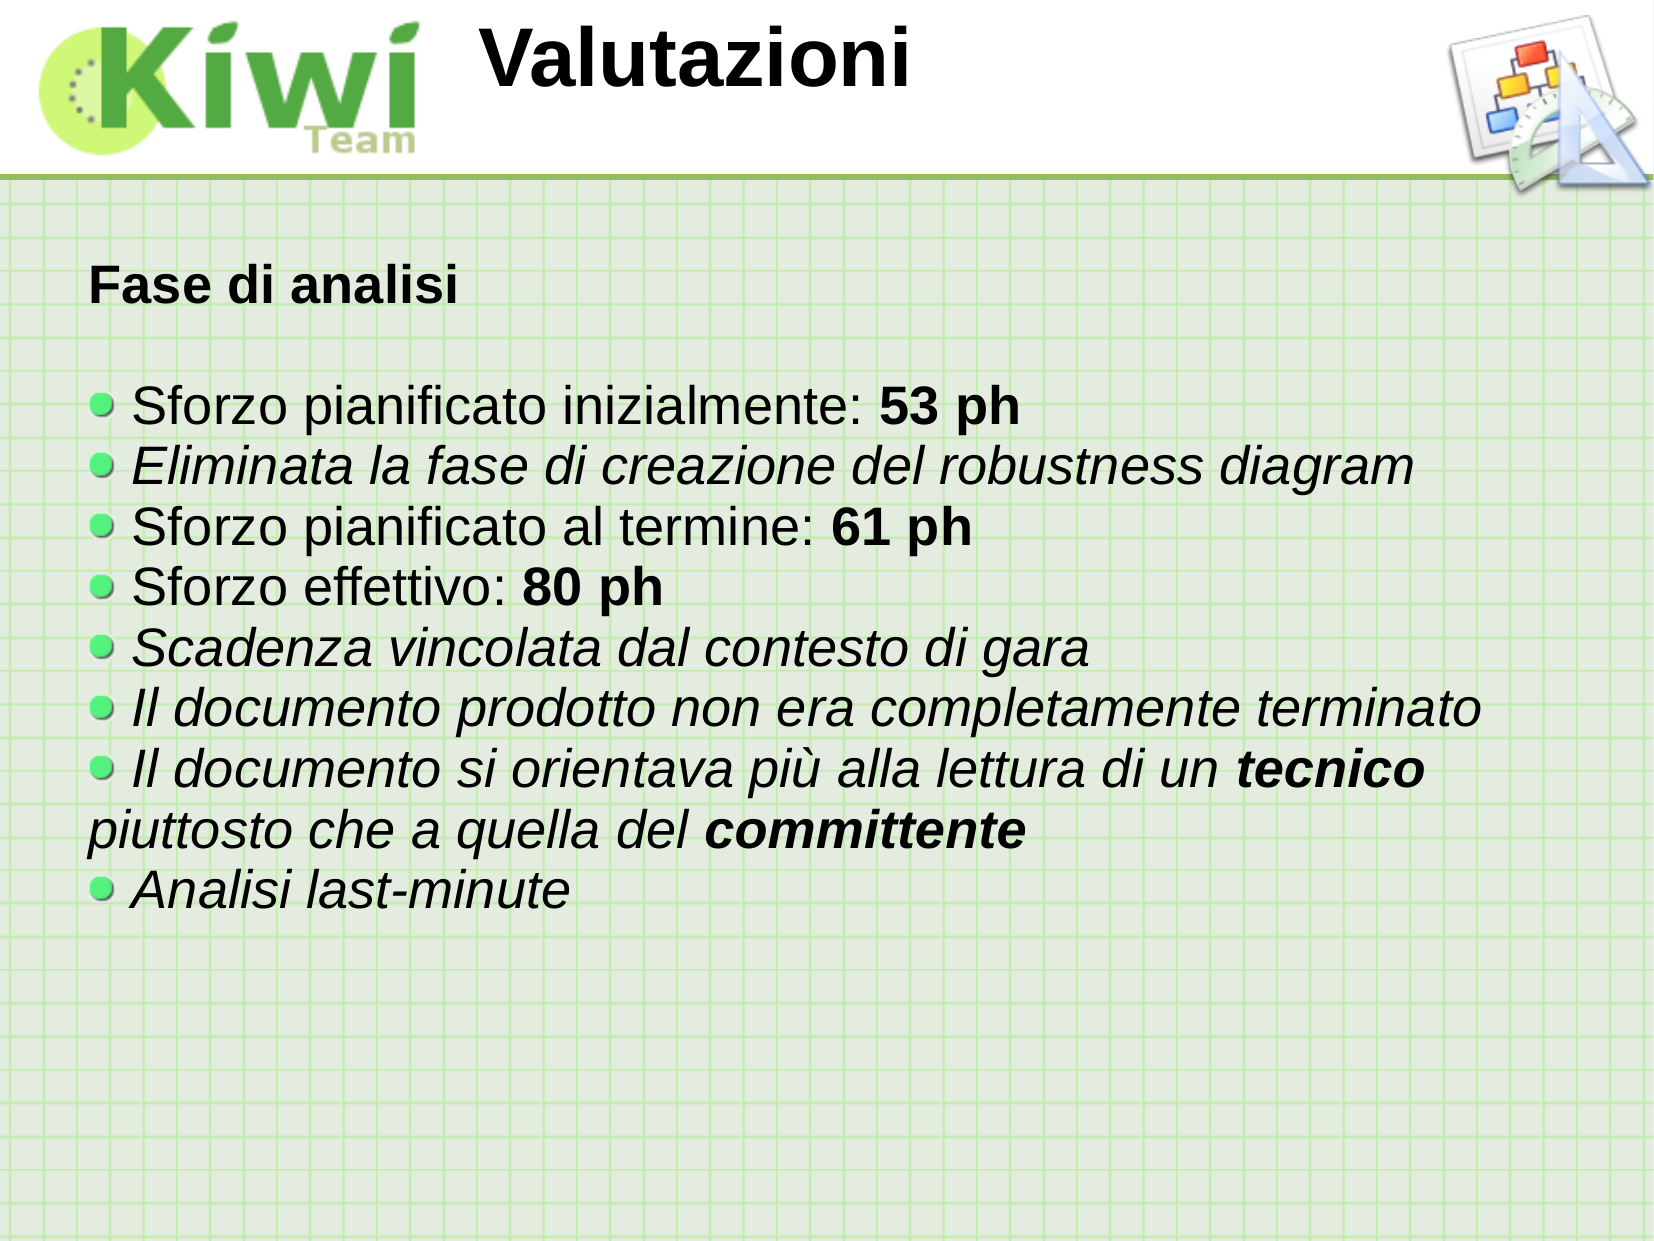

# Valutazioni
Fase di analisi
 Sforzo pianificato inizialmente: 53 ph
 Eliminata la fase di creazione del robustness diagram
 Sforzo pianificato al termine: 61 ph
 Sforzo effettivo: 80 ph
 Scadenza vincolata dal contesto di gara
 Il documento prodotto non era completamente terminato
 Il documento si orientava più alla lettura di un tecnico piuttosto che a quella del committente
 Analisi last-minute